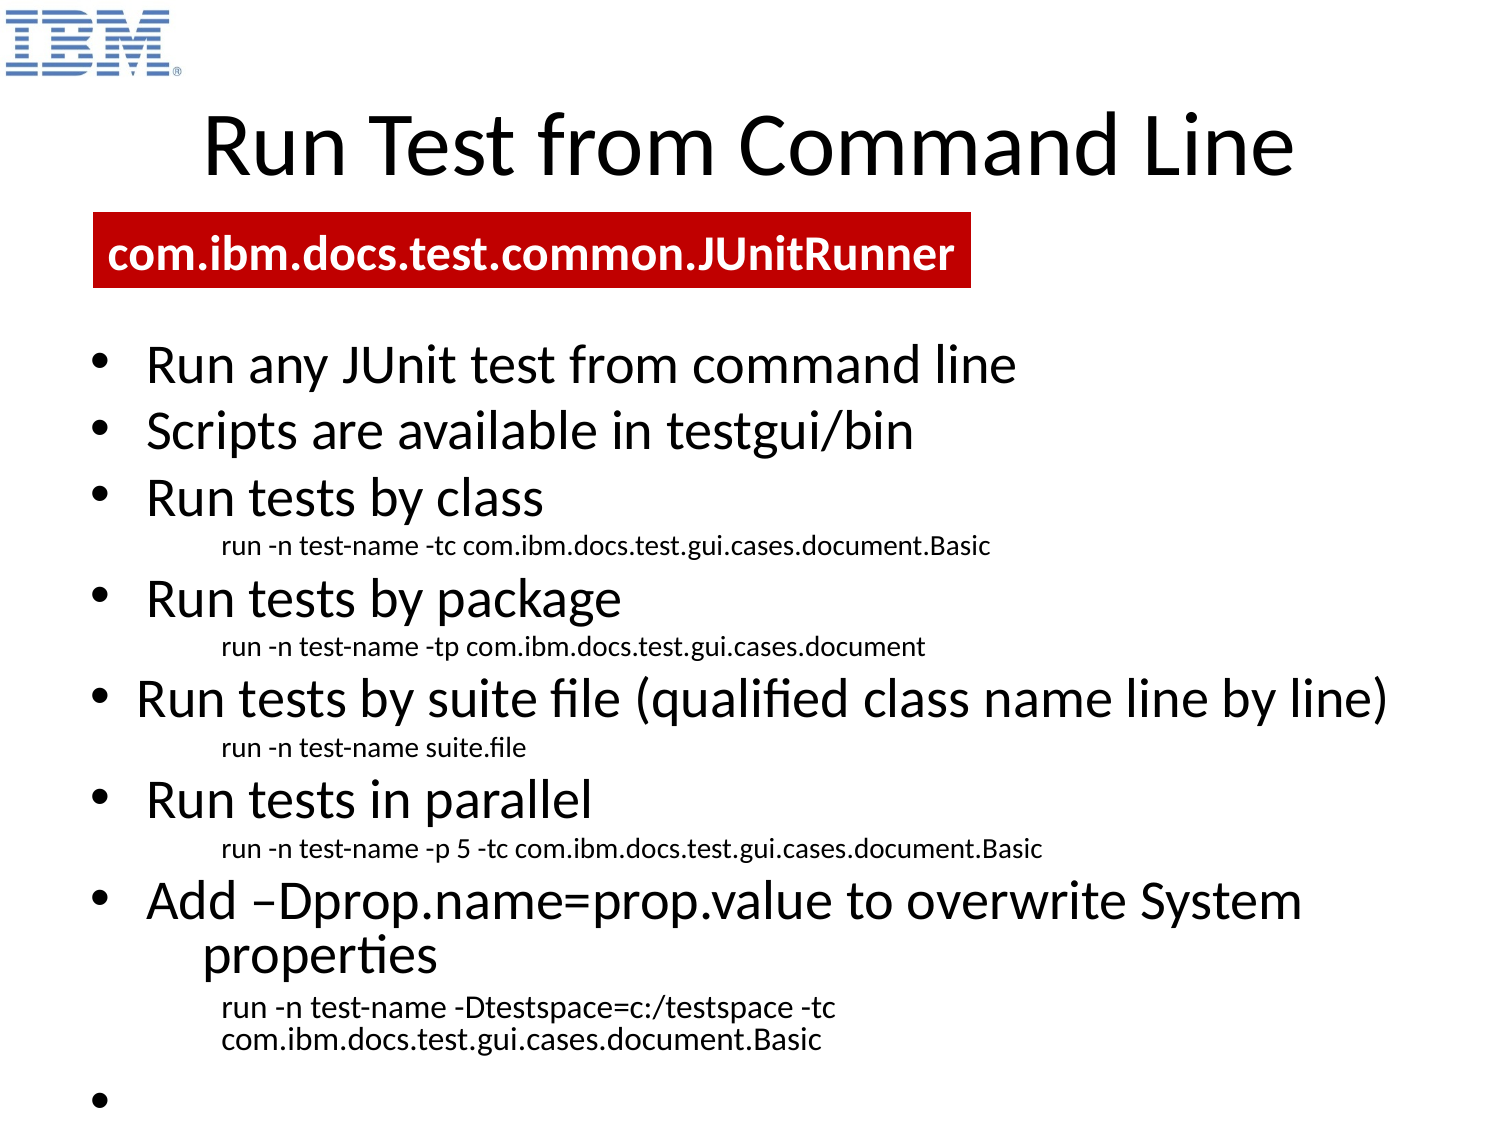

# Run Test from Command Line
com.ibm.docs.test.common.JUnitRunner
Run any JUnit test from command line
Scripts are available in testgui/bin
Run tests by class
run -n test-name -tc com.ibm.docs.test.gui.cases.document.Basic
Run tests by package
run -n test-name -tp com.ibm.docs.test.gui.cases.document
Run tests by suite file (qualified class name line by line)
run -n test-name suite.file
Run tests in parallel
run -n test-name -p 5 -tc com.ibm.docs.test.gui.cases.document.Basic
Add –Dprop.name=prop.value to overwrite System properties
run -n test-name -Dtestspace=c:/testspace -tc com.ibm.docs.test.gui.cases.document.Basic